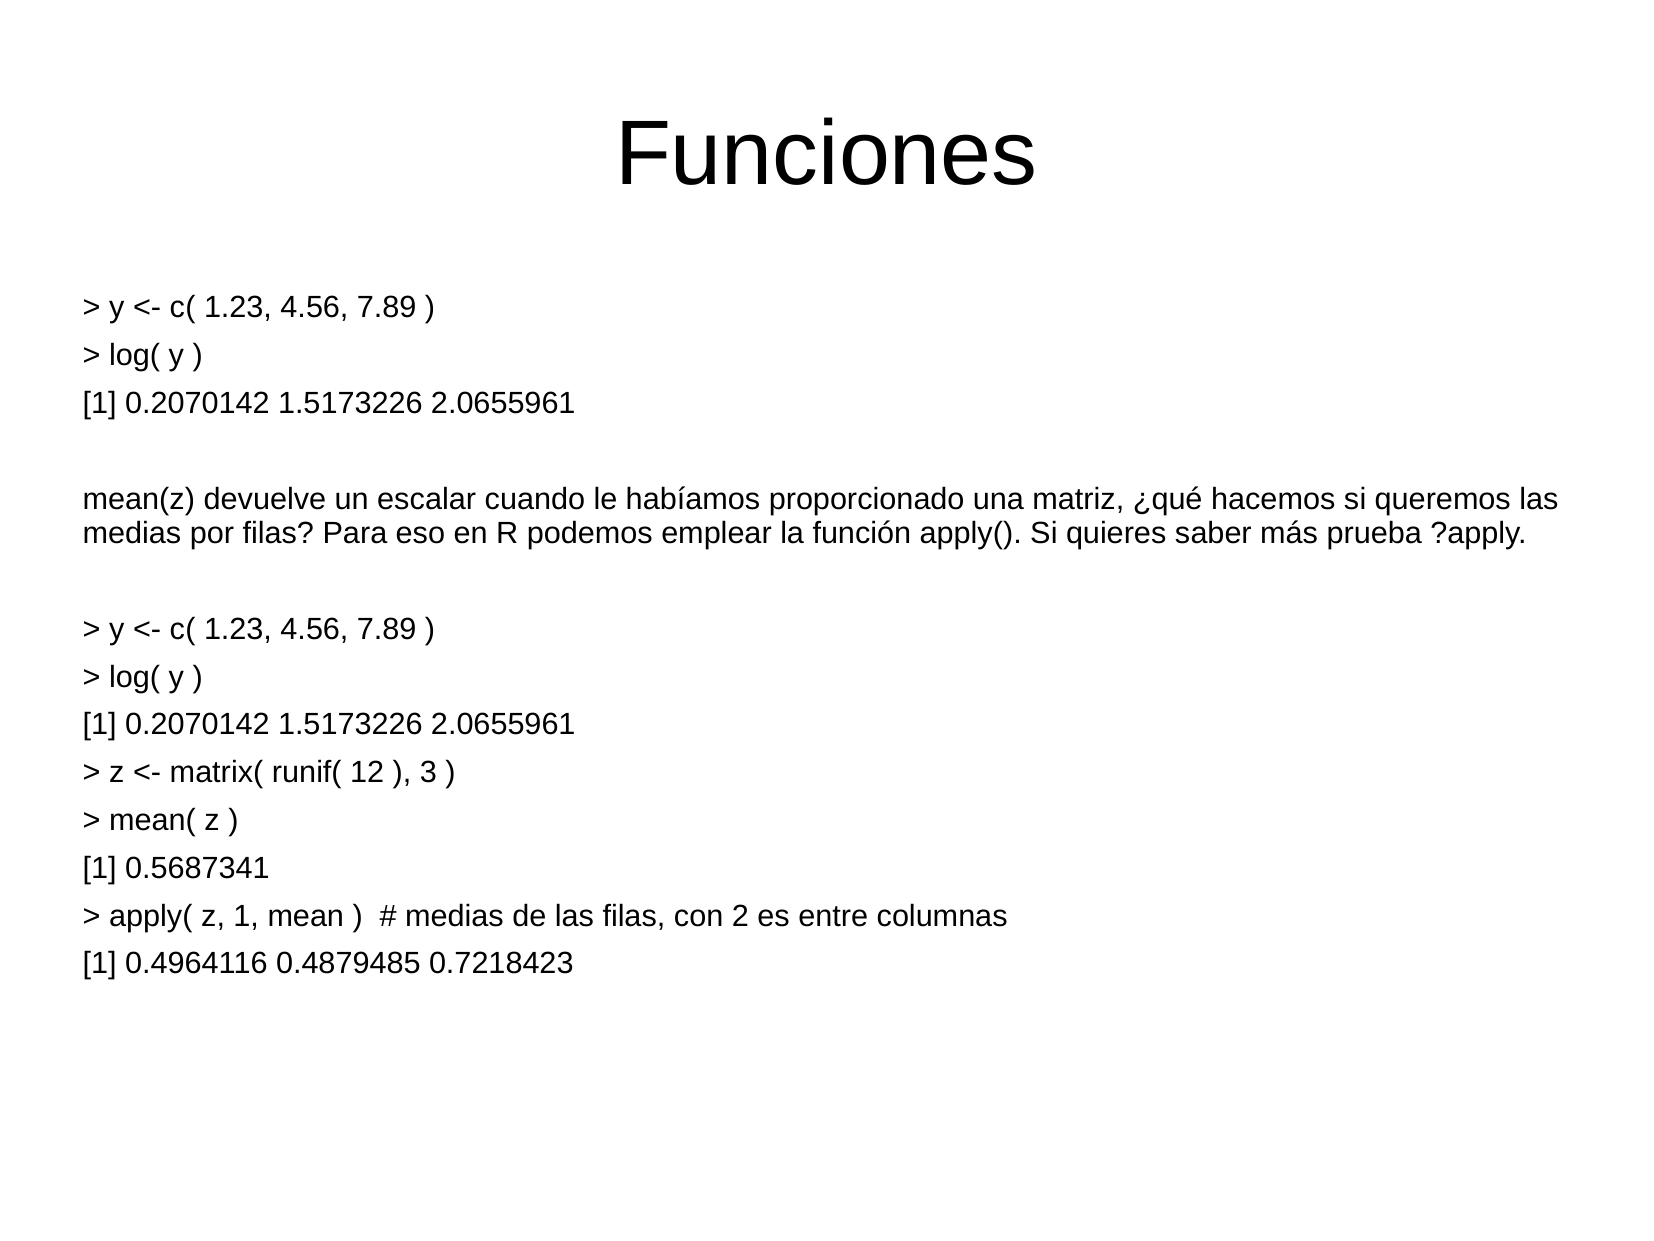

# Funciones
> y <- c( 1.23, 4.56, 7.89 )
> log( y )
[1] 0.2070142 1.5173226 2.0655961
mean(z) devuelve un escalar cuando le habíamos proporcionado una matriz, ¿qué hacemos si queremos las medias por filas? Para eso en R podemos emplear la función apply(). Si quieres saber más prueba ?apply.
> y <- c( 1.23, 4.56, 7.89 )
> log( y )
[1] 0.2070142 1.5173226 2.0655961
> z <- matrix( runif( 12 ), 3 )
> mean( z )
[1] 0.5687341
> apply( z, 1, mean ) # medias de las filas, con 2 es entre columnas
[1] 0.4964116 0.4879485 0.7218423